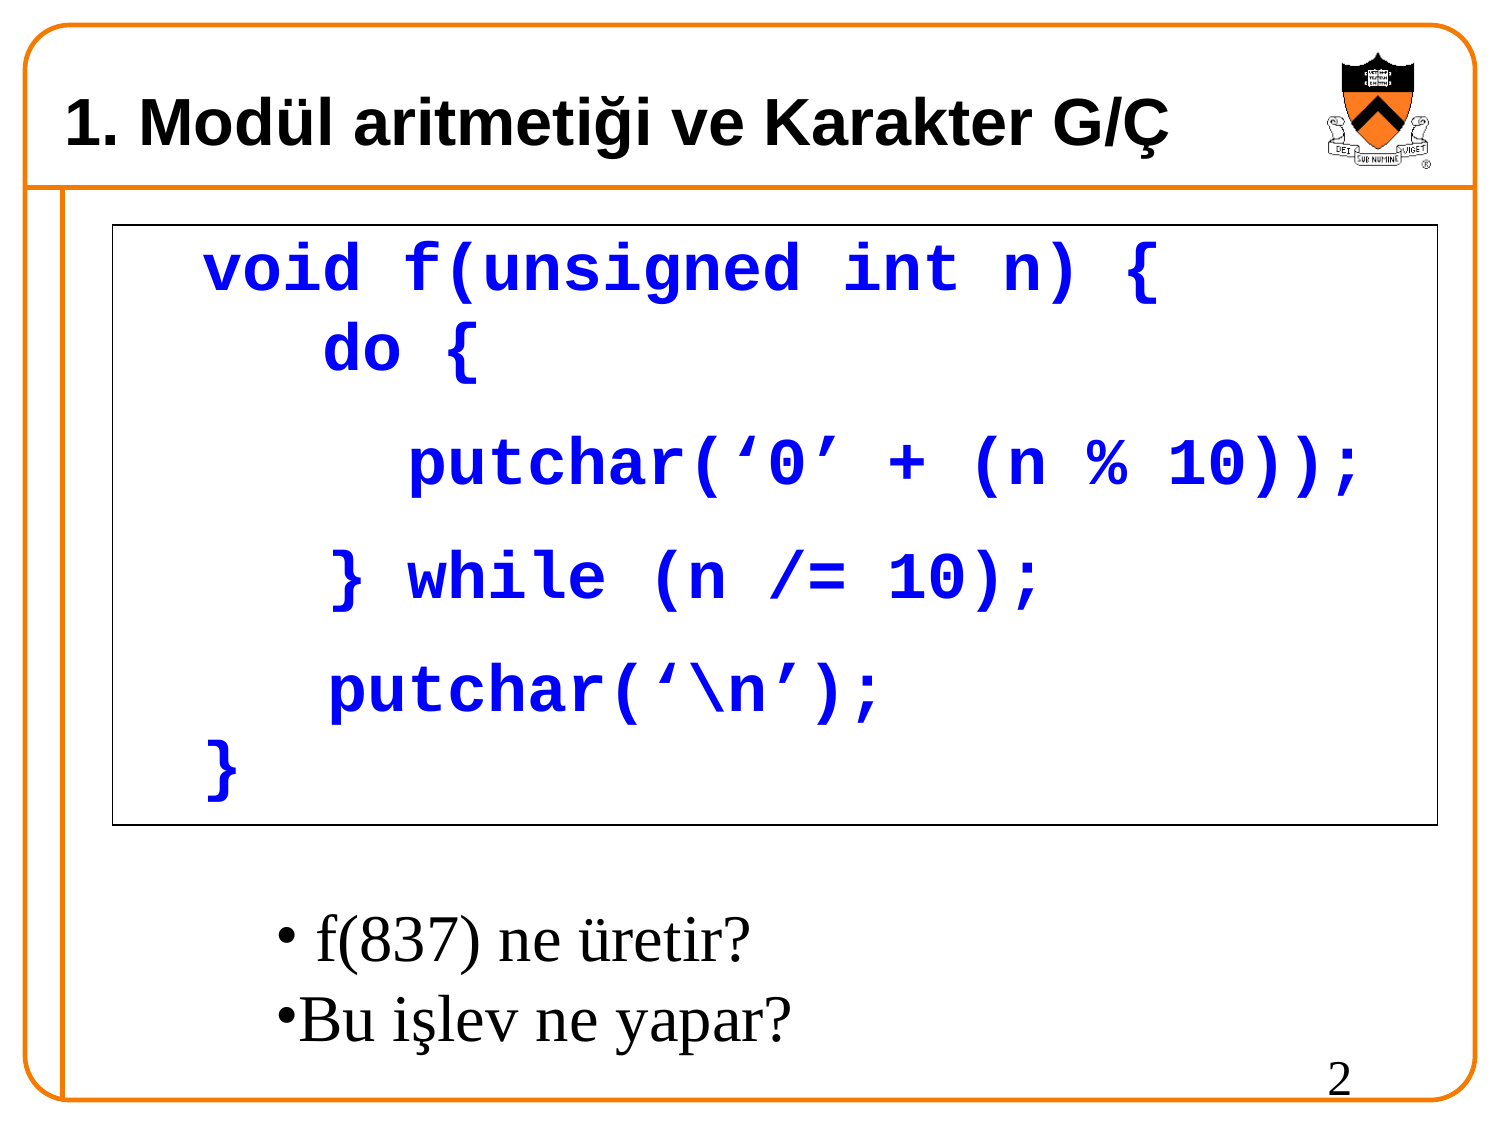

# 1. Modül aritmetiği ve Karakter G/Ç
void f(unsigned int n) {
 do {
 putchar(‘0’ + (n % 10));
 } while (n /= 10);
 putchar(‘\n’);
}
 f(837) ne üretir?
Bu işlev ne yapar?
2